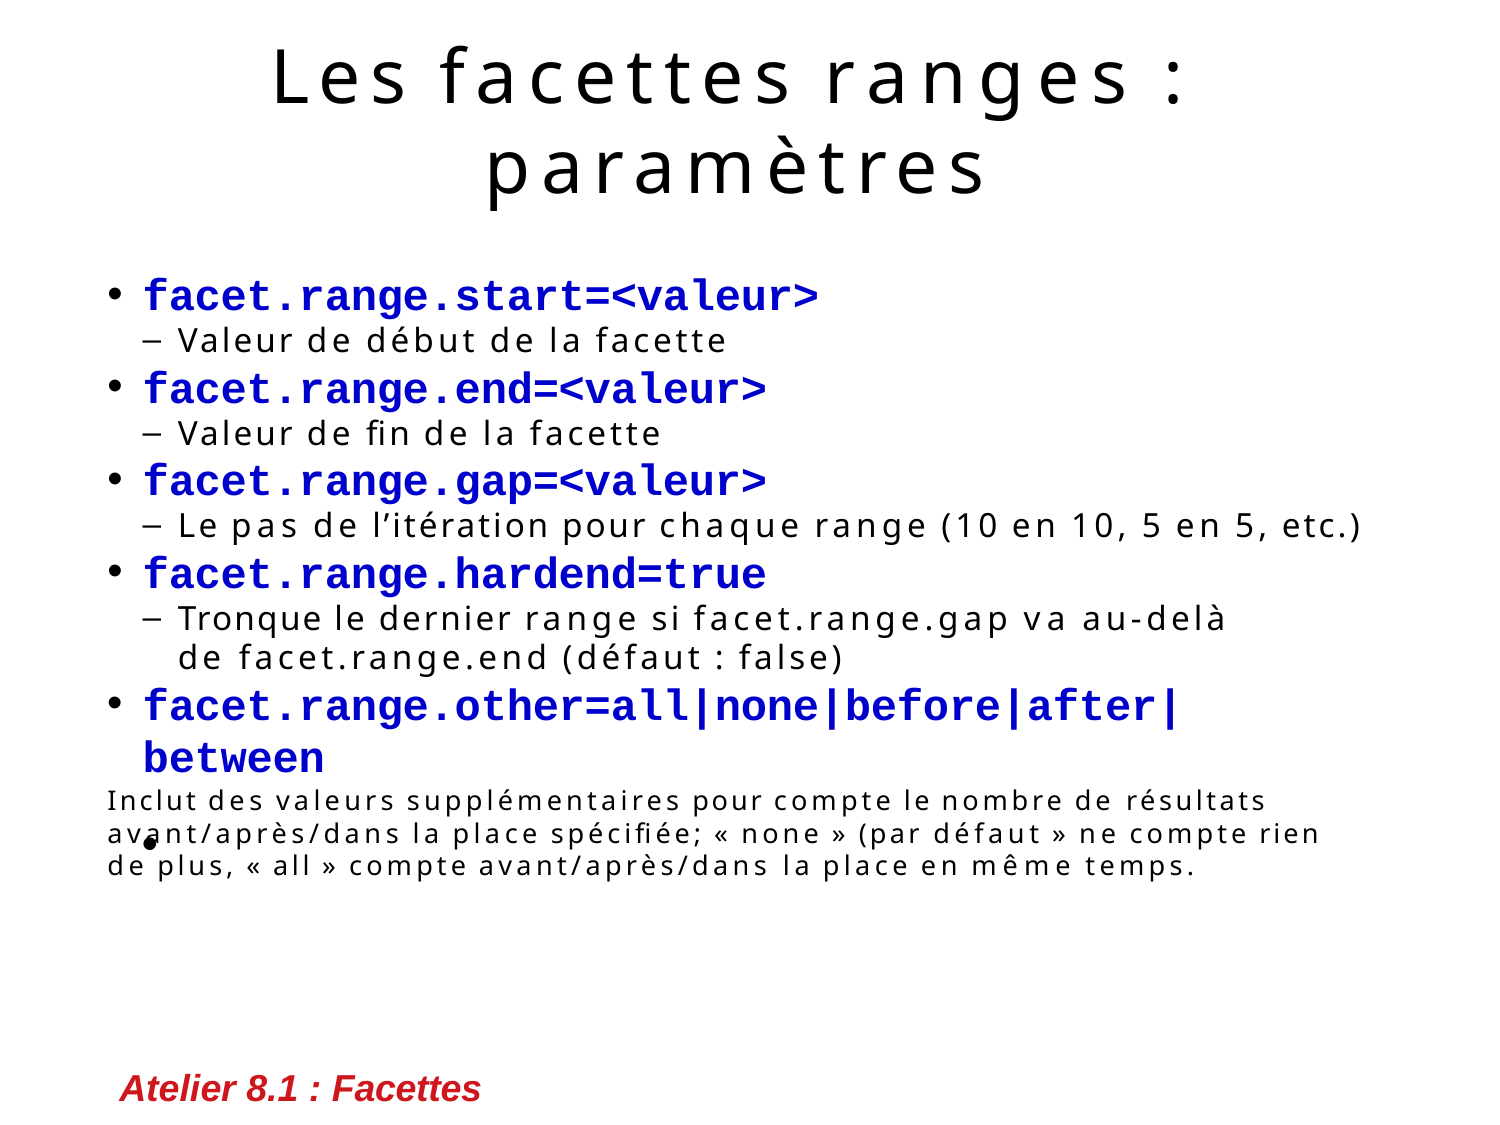

# Les facettes ranges : paramètres
facet.range.start=<valeur>
Valeur de début de la facette
facet.range.end=<valeur>
Valeur de fin de la facette
facet.range.gap=<valeur>
Le pas de l’itération pour chaque range (10 en 10, 5 en 5, etc.)
facet.range.hardend=true
Tronque le dernier range si facet.range.gap va au-delà de facet.range.end (défaut : false)
facet.range.other=all|none|before|after| between
Inclut des valeurs supplémentaires pour compte le nombre de résultats avant/après/dans la place spécifiée; « none » (par défaut » ne compte rien de plus, « all » compte avant/après/dans la place en même temps.
●
Atelier 8.1 : Facettes